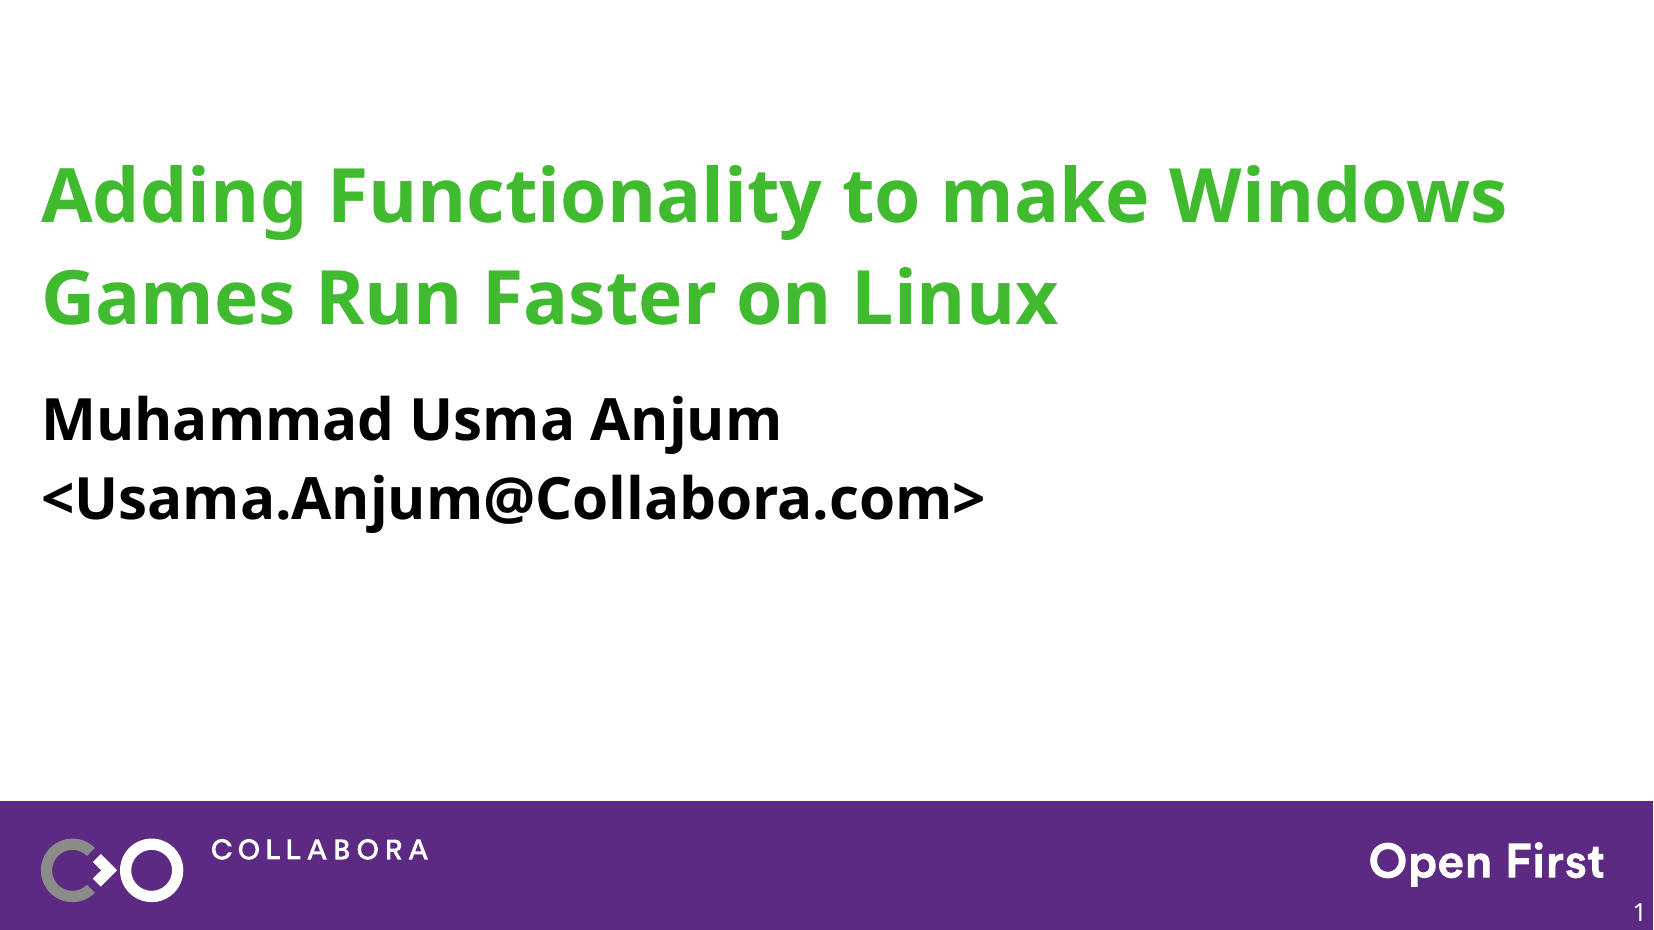

# Adding Functionality to make Windows Games Run Faster on Linux
Muhammad Usma Anjum <Usama.Anjum@Collabora.com>